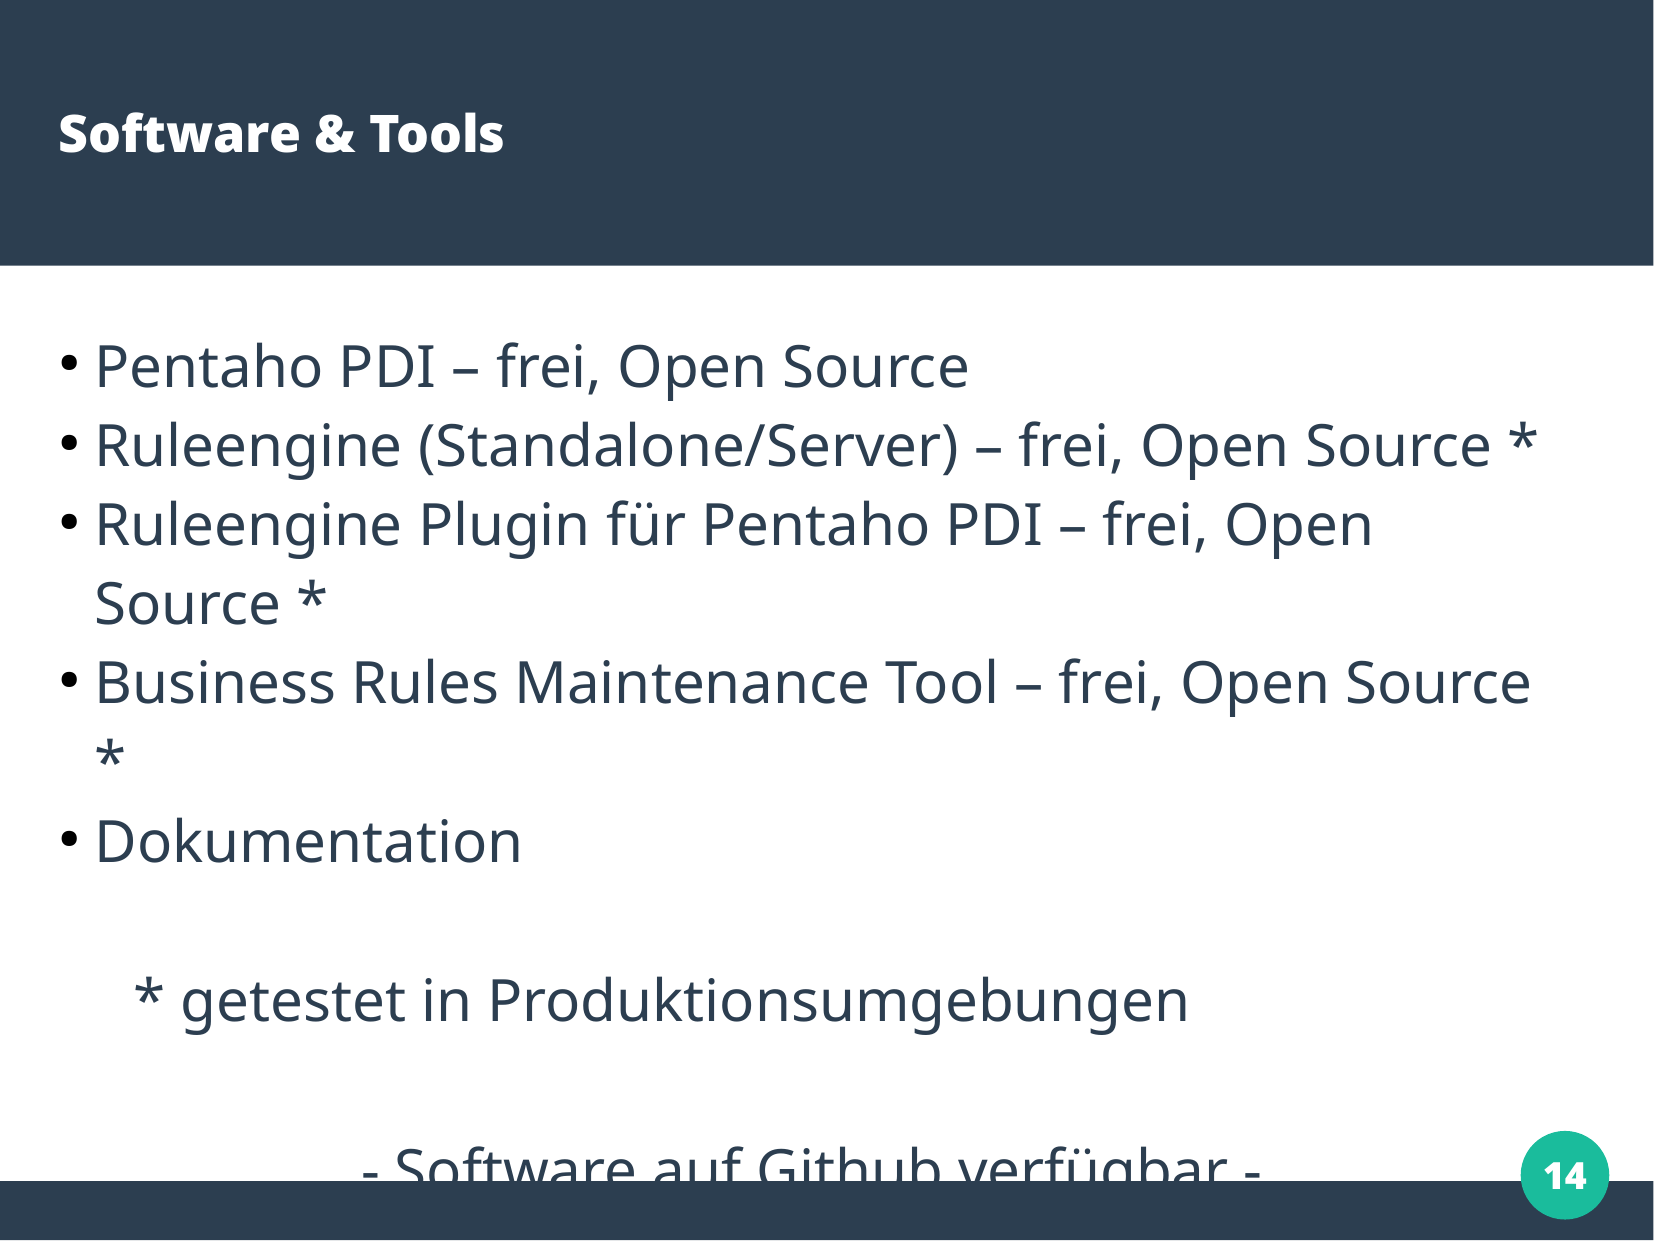

# Software & Tools
Pentaho PDI – frei, Open Source
Ruleengine (Standalone/Server) – frei, Open Source *
Ruleengine Plugin für Pentaho PDI – frei, Open Source *
Business Rules Maintenance Tool – frei, Open Source *
Dokumentation
	* getestet in Produktionsumgebungen
- Software auf Github verfügbar -
14